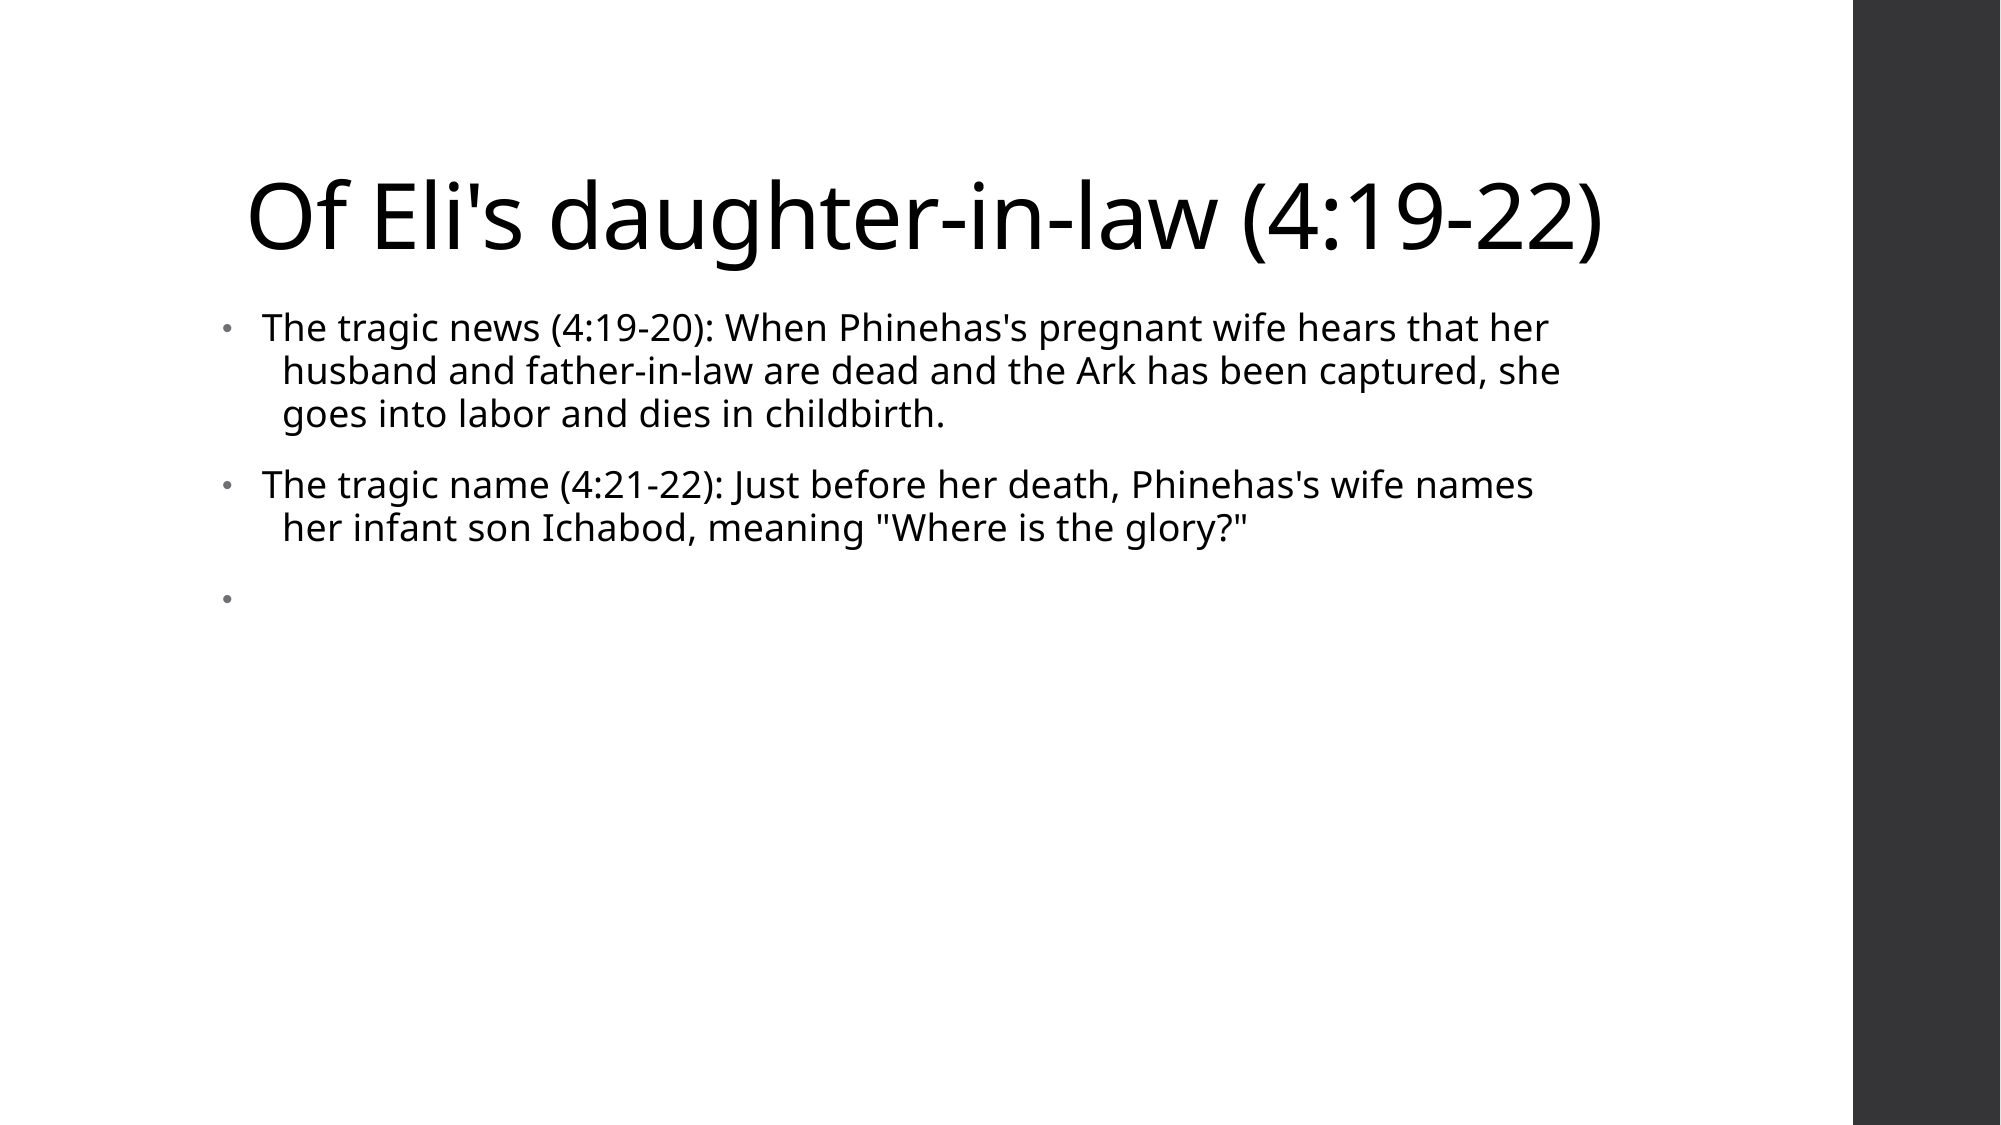

# Of Eli's daughter-in-law (4:19-22)
 The tragic news (4:19-20): When Phinehas's pregnant wife hears that her husband and father-in-law are dead and the Ark has been captured, she goes into labor and dies in childbirth.
 The tragic name (4:21-22): Just before her death, Phinehas's wife names her infant son Ichabod, meaning "Where is the glory?"